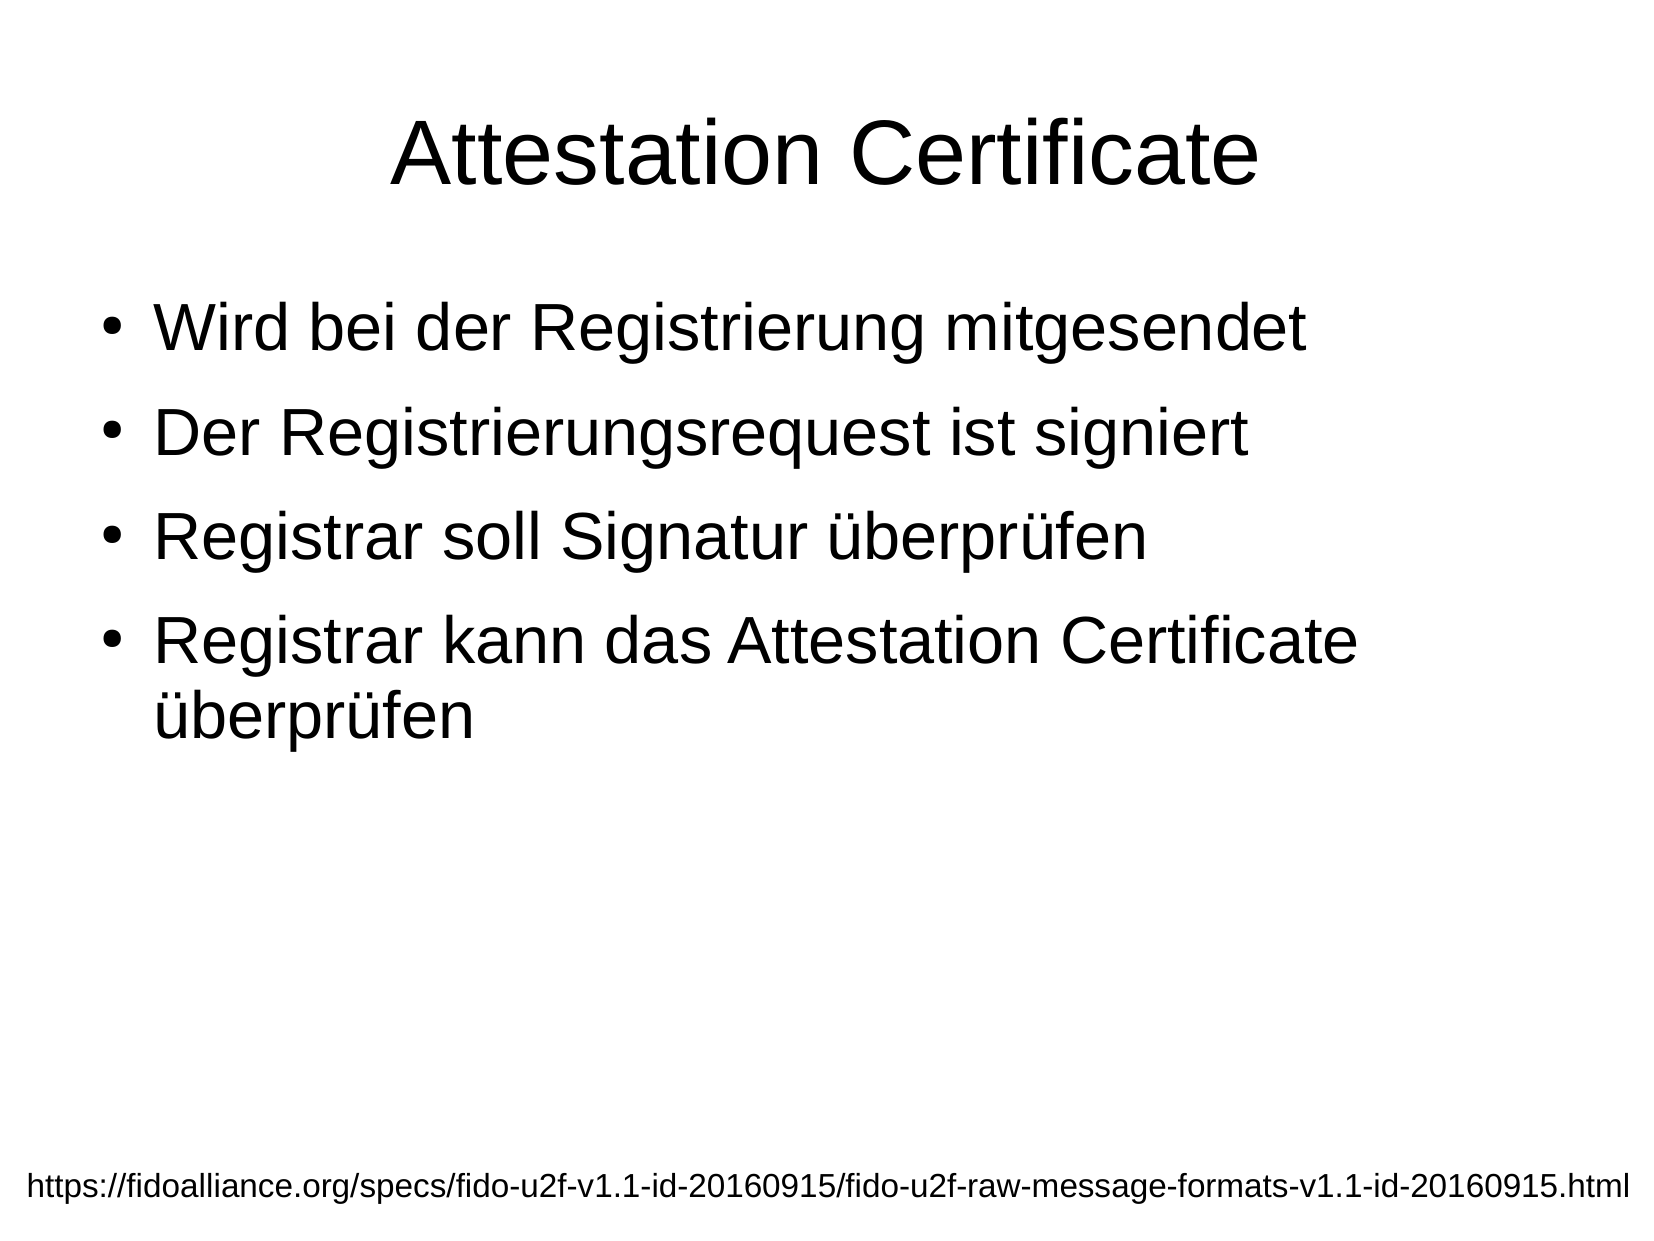

# Attestation Certificate
Wird bei der Registrierung mitgesendet
Der Registrierungsrequest ist signiert
Registrar soll Signatur überprüfen
Registrar kann das Attestation Certificate überprüfen
https://fidoalliance.org/specs/fido-u2f-v1.1-id-20160915/fido-u2f-raw-message-formats-v1.1-id-20160915.html